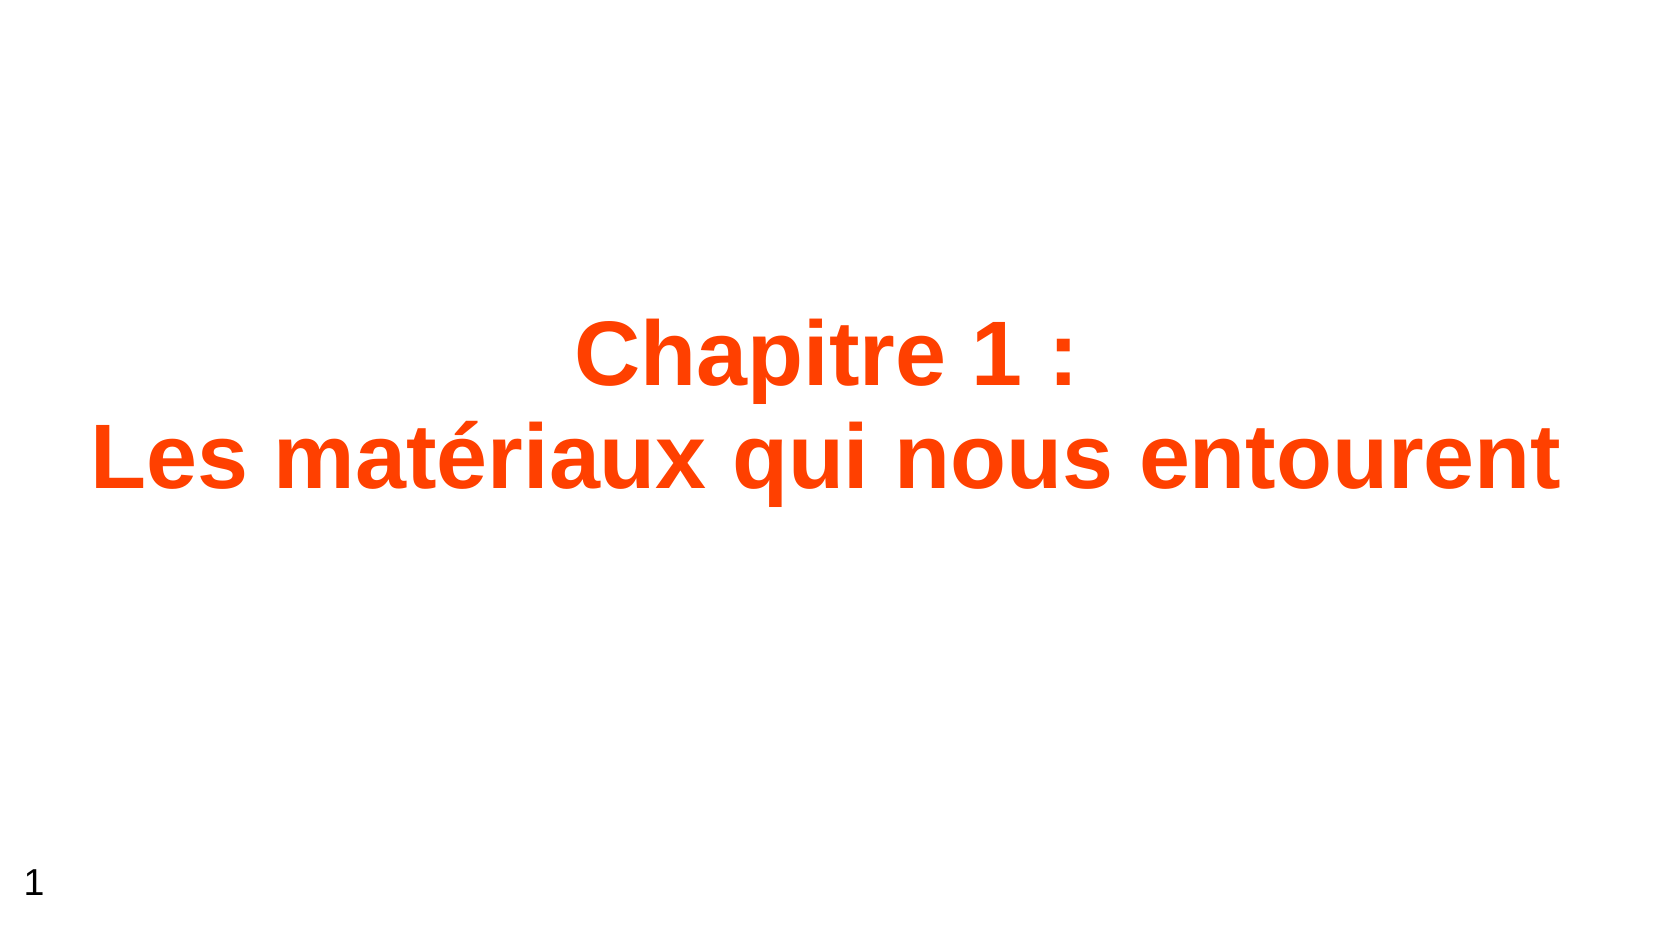

# Chapitre 1 :
Les matériaux qui nous entourent